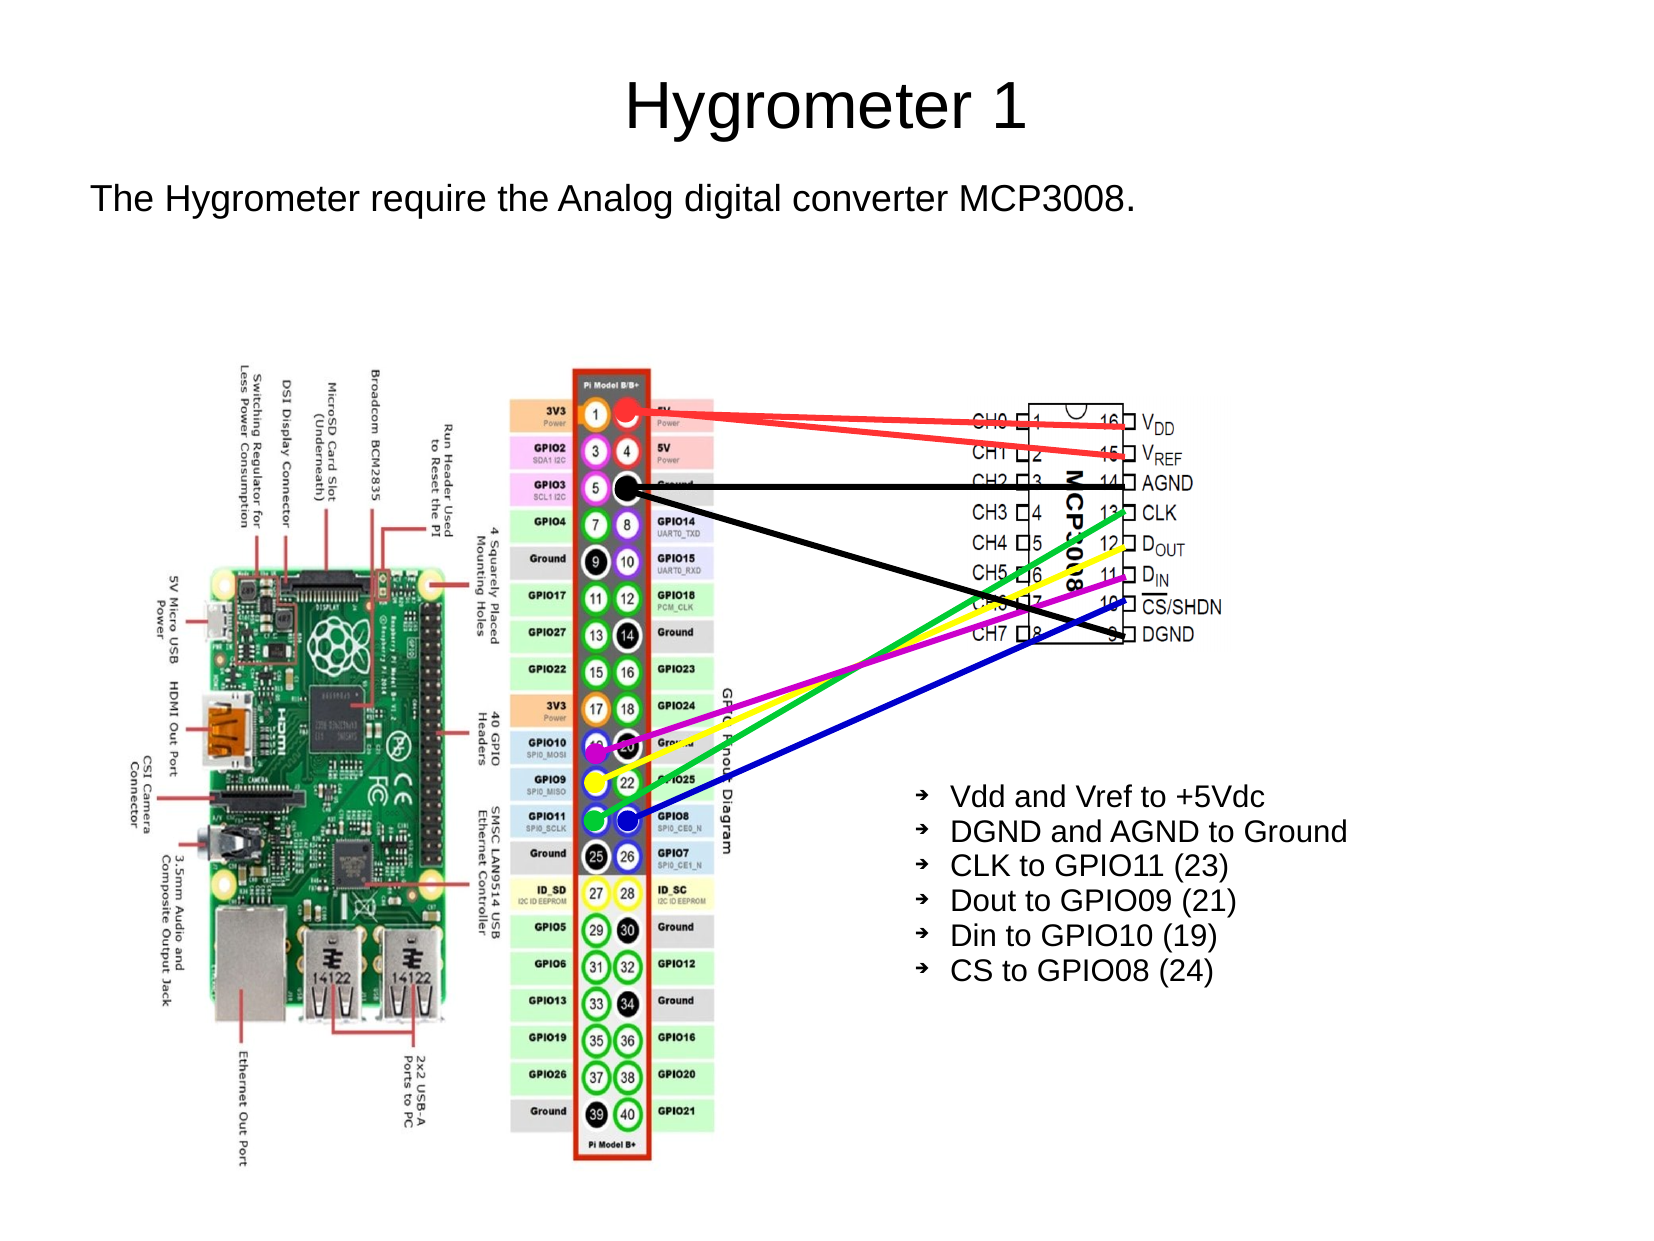

# Hygrometer 1
The Hygrometer require the Analog digital converter MCP3008.
Vdd and Vref to +5Vdc
DGND and AGND to Ground
CLK to GPIO11 (23)
Dout to GPIO09 (21)
Din to GPIO10 (19)
CS to GPIO08 (24)